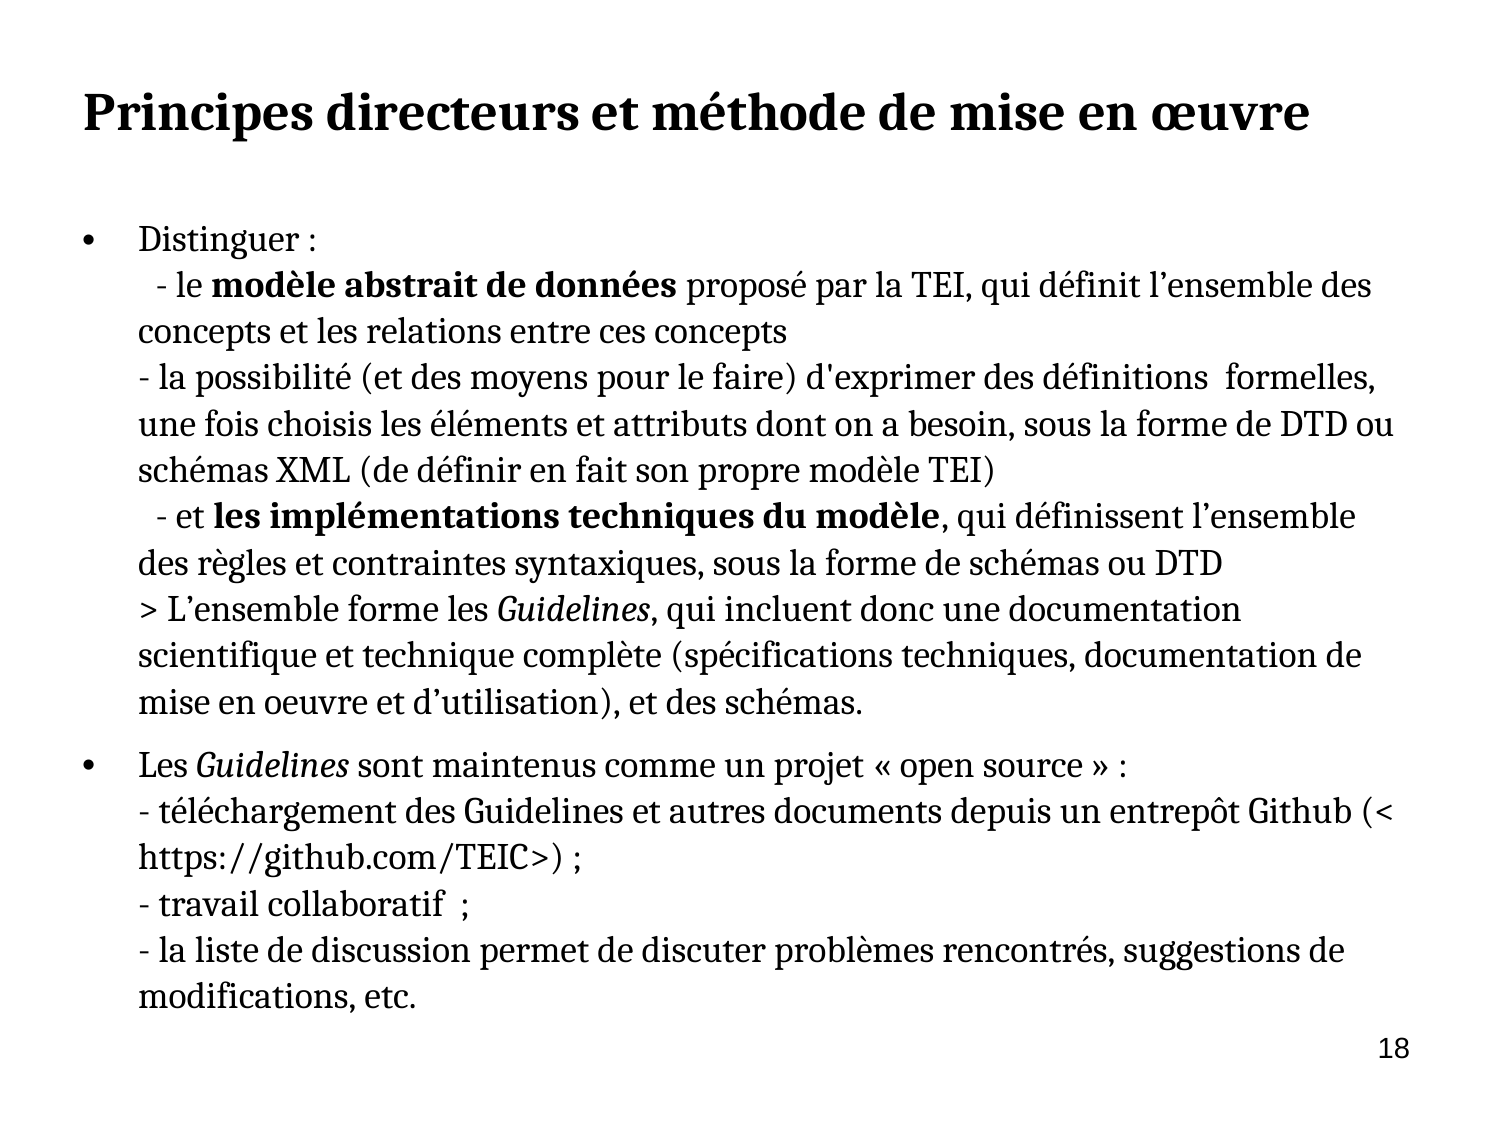

# Principes directeurs et méthode de mise en œuvre
Distinguer :
	- le modèle abstrait de données proposé par la TEI, qui définit l’ensemble des concepts et les relations entre ces concepts
- la possibilité (et des moyens pour le faire) d'exprimer des définitions formelles, une fois choisis les éléments et attributs dont on a besoin, sous la forme de DTD ou schémas XML (de définir en fait son propre modèle TEI)
	- et les implémentations techniques du modèle, qui définissent l’ensemble des règles et contraintes syntaxiques, sous la forme de schémas ou DTD
> L’ensemble forme les Guidelines, qui incluent donc une documentation scientifique et technique complète (spécifications techniques, documentation de mise en oeuvre et d’utilisation), et des schémas.
Les Guidelines sont maintenus comme un projet « open source » :
- téléchargement des Guidelines et autres documents depuis un entrepôt Github (<https://github.com/TEIC>) ;
- travail collaboratif ;
- la liste de discussion permet de discuter problèmes rencontrés, suggestions de modifications, etc.